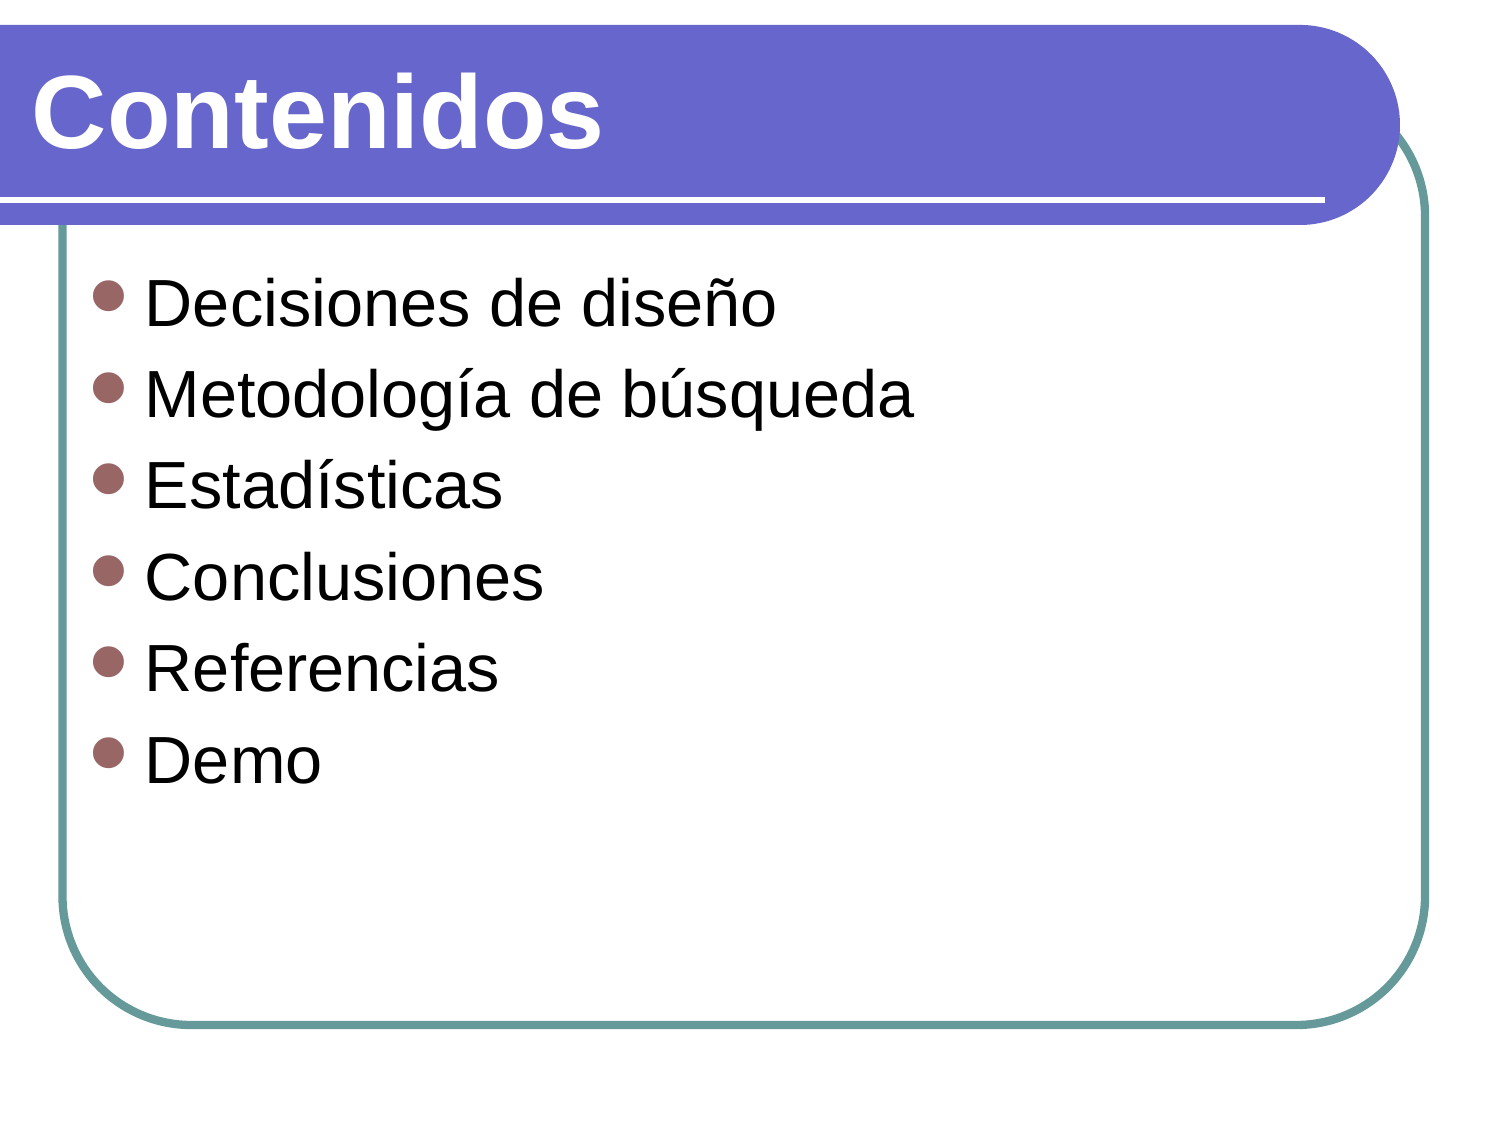

# Contenidos
Decisiones de diseño
Metodología de búsqueda
Estadísticas
Conclusiones
Referencias
Demo